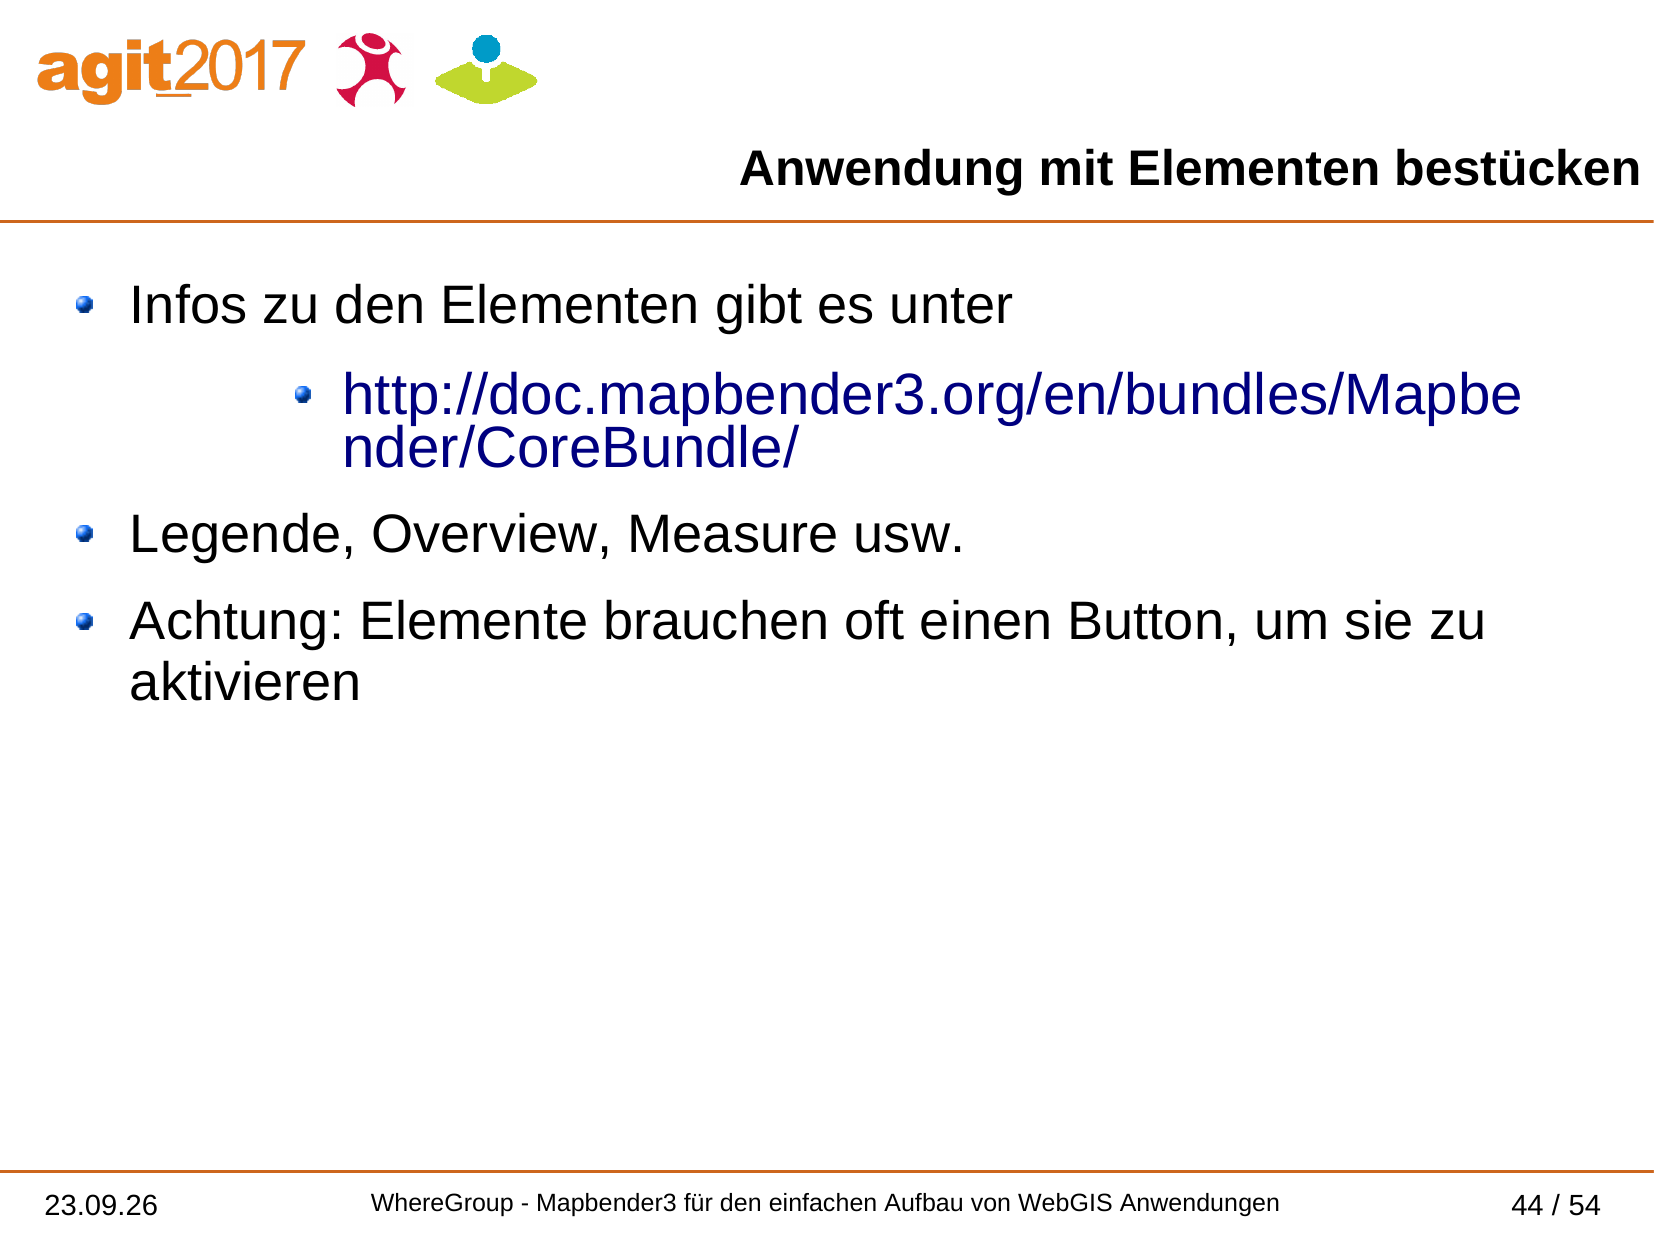

# Anwendung mit Elementen bestücken
Infos zu den Elementen gibt es unter
http://doc.mapbender3.org/en/bundles/Mapbender/CoreBundle/
Legende, Overview, Measure usw.
Achtung: Elemente brauchen oft einen Button, um sie zu aktivieren